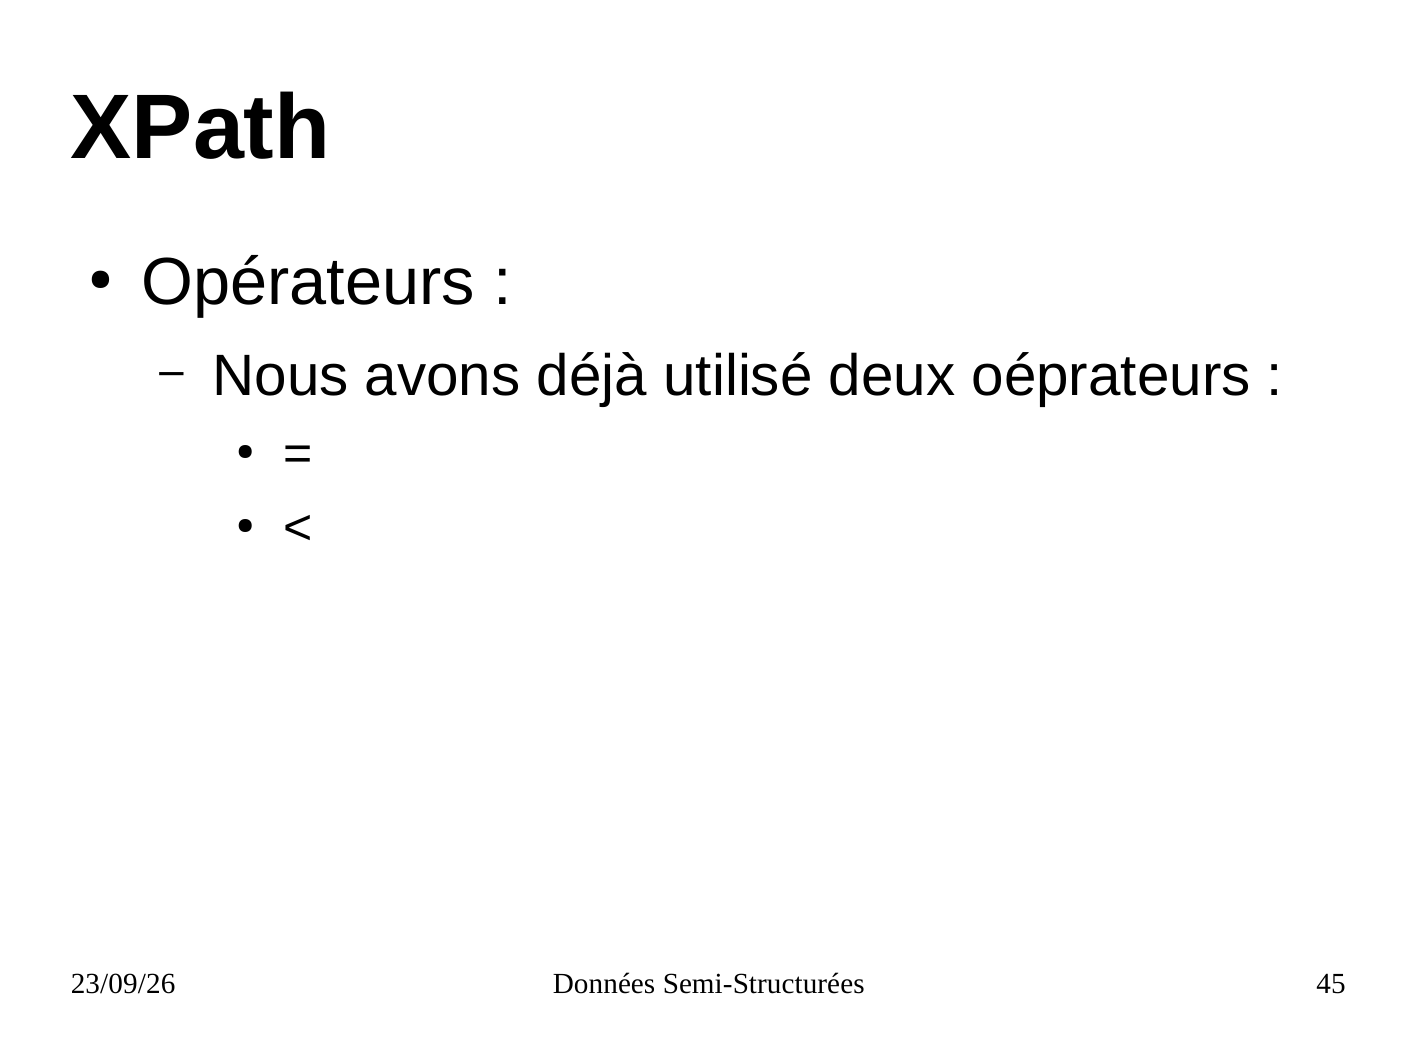

# XPath
Opérateurs :
Nous avons déjà utilisé deux oéprateurs :
=
<
Données Semi-Structurées
45